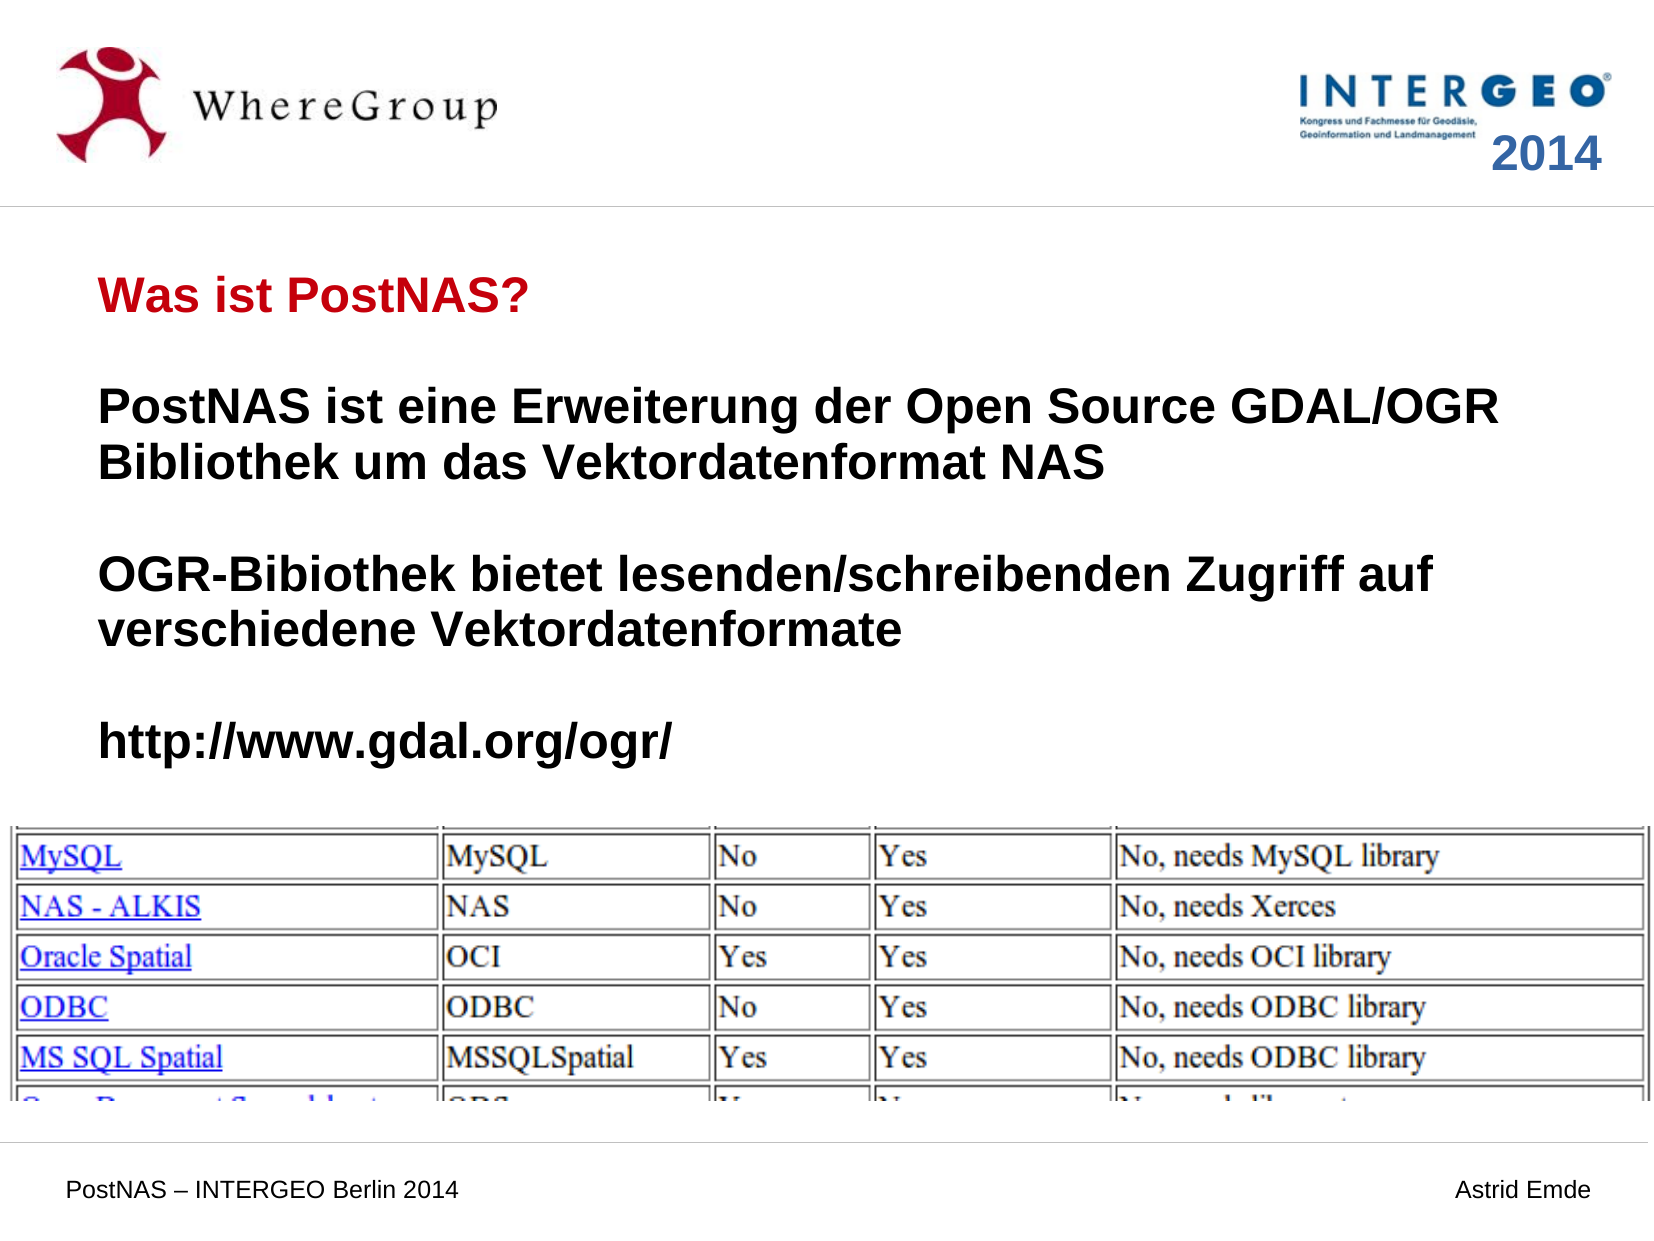

Was ist PostNAS?
PostNAS ist eine Erweiterung der Open Source GDAL/OGR
Bibliothek um das Vektordatenformat NAS
OGR-Bibiothek bietet lesenden/schreibenden Zugriff auf
verschiedene Vektordatenformate
http://www.gdal.org/ogr/